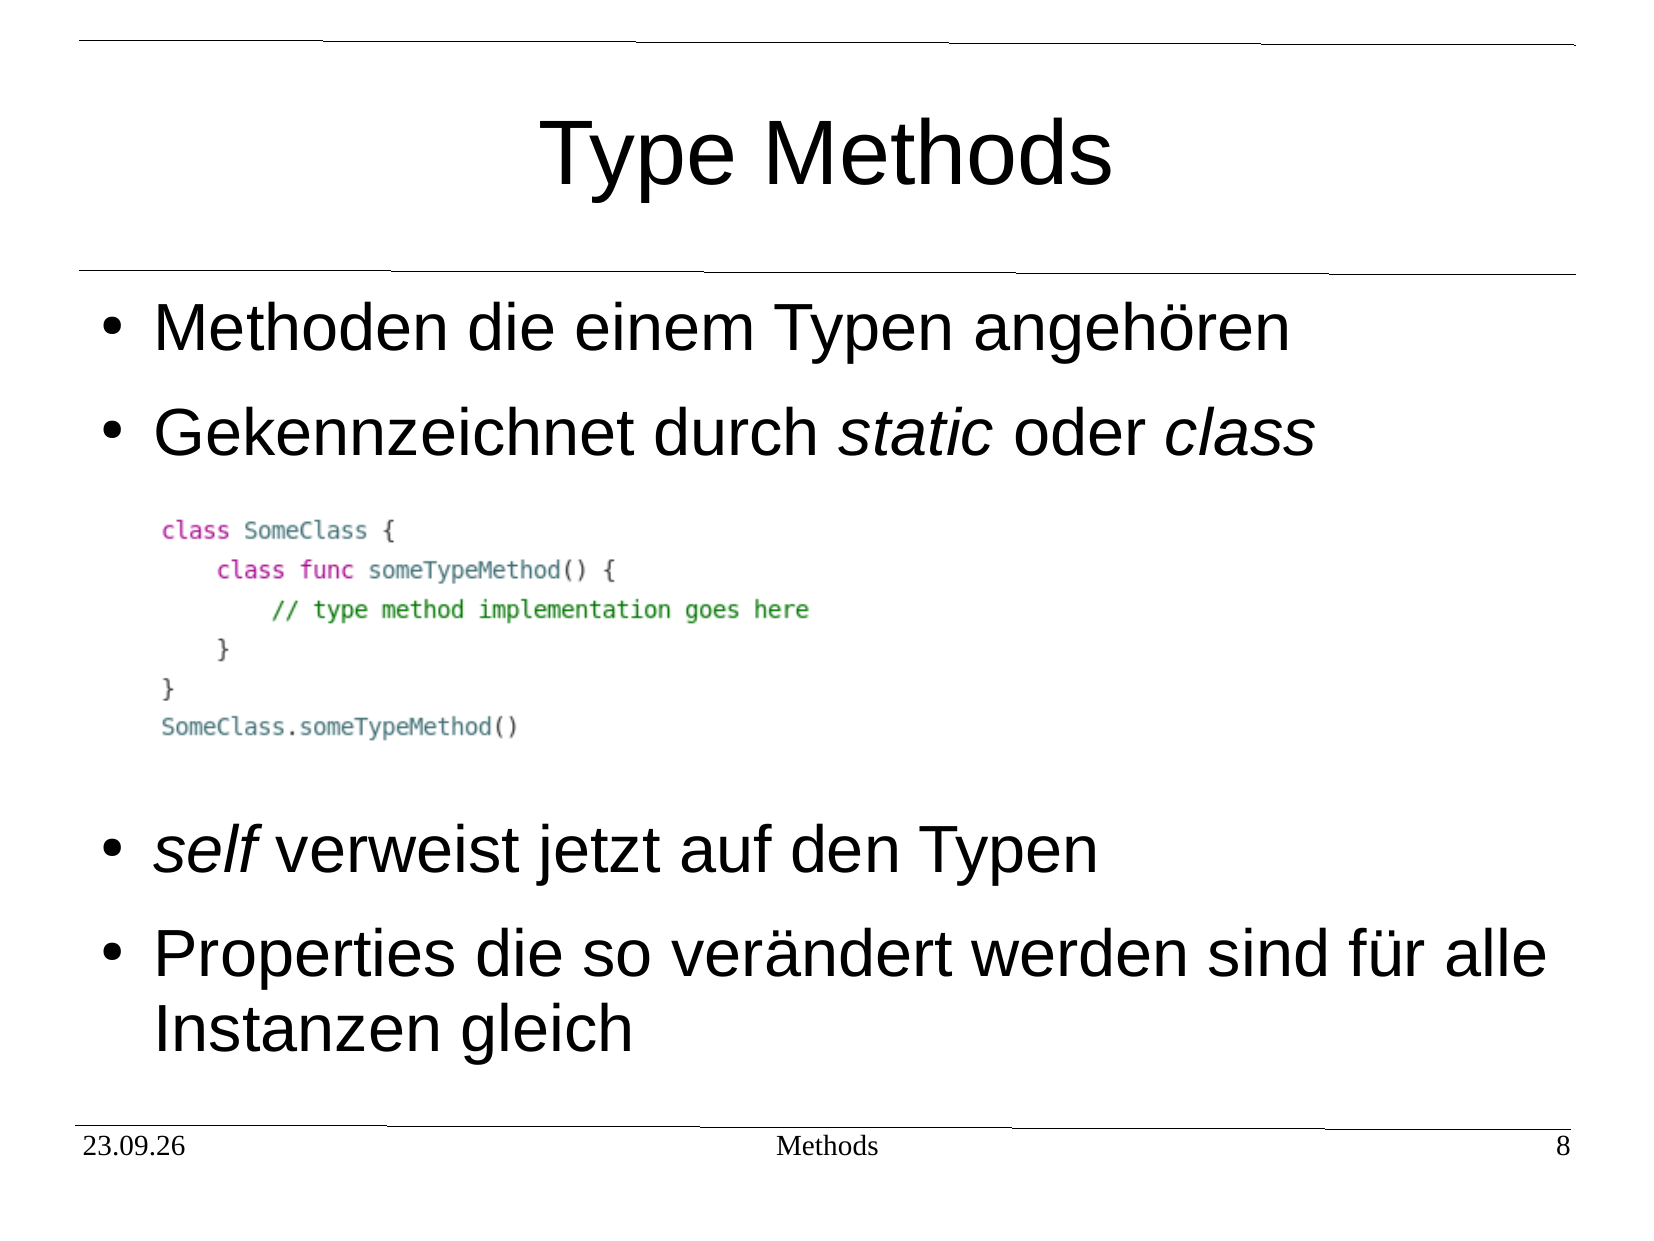

# Type Methods
Methoden die einem Typen angehören
Gekennzeichnet durch static oder class
self verweist jetzt auf den Typen
Properties die so verändert werden sind für alle Instanzen gleich
Methods
8